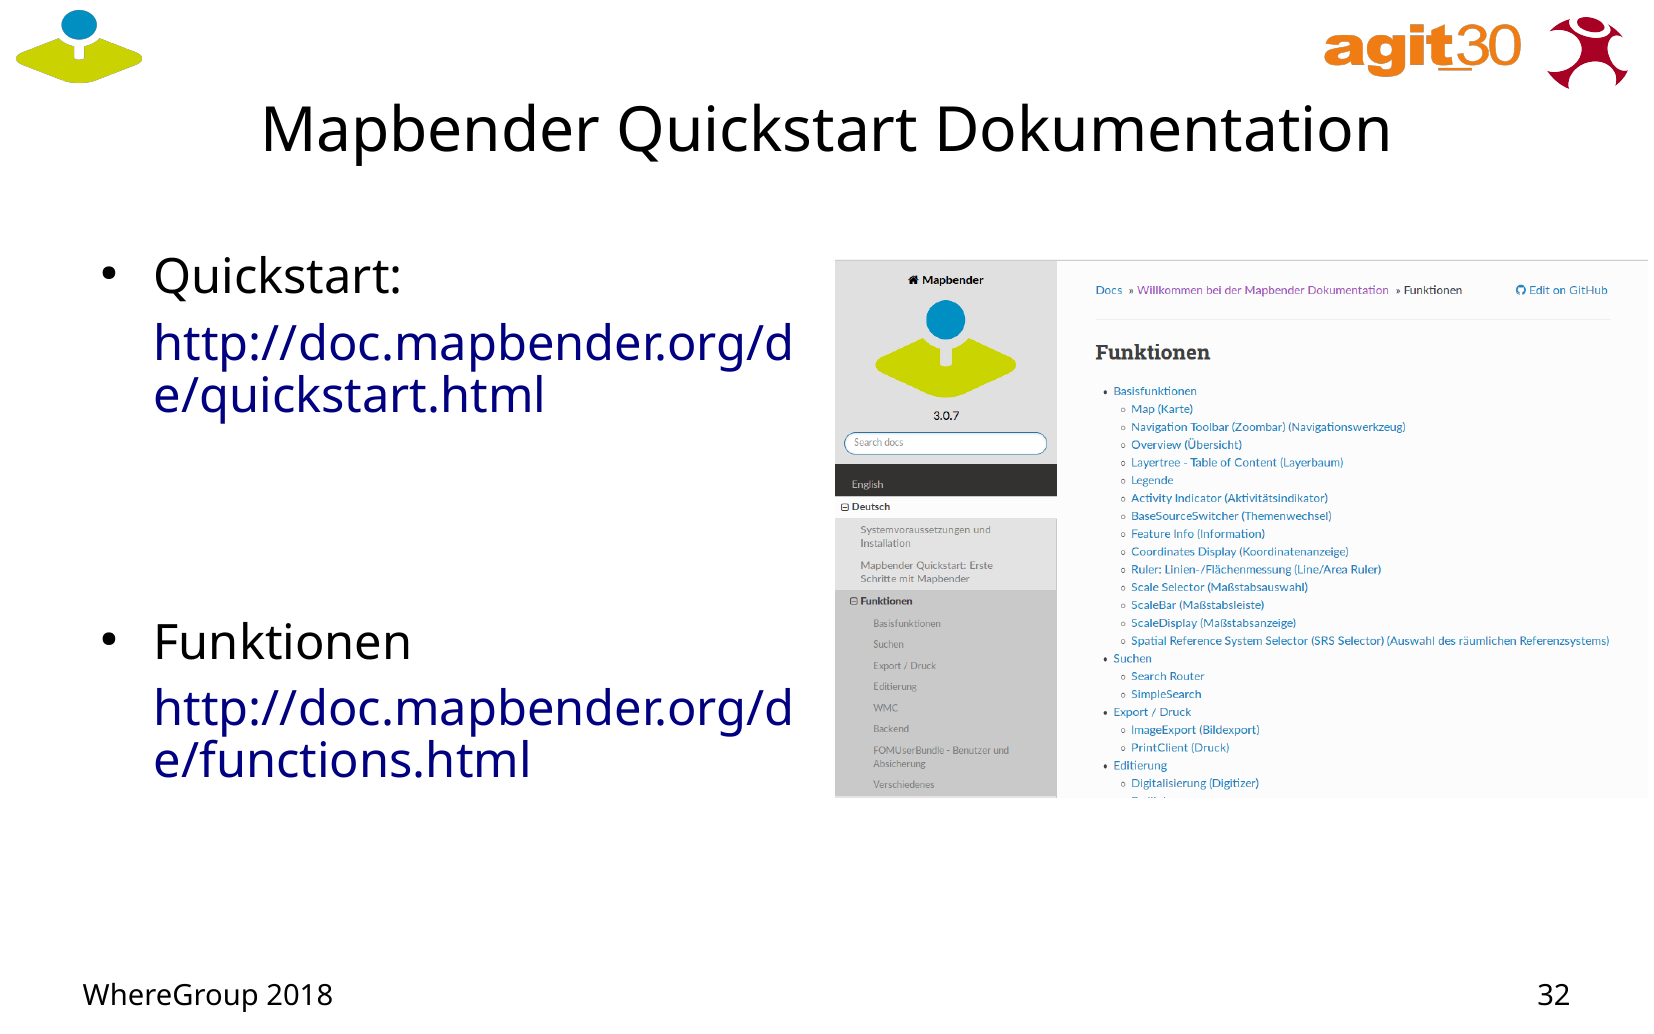

# Mapbender Quickstart Dokumentation
Quickstart:
http://doc.mapbender.org/de/quickstart.html
Funktionen
http://doc.mapbender.org/de/functions.html
WhereGroup 2018
32